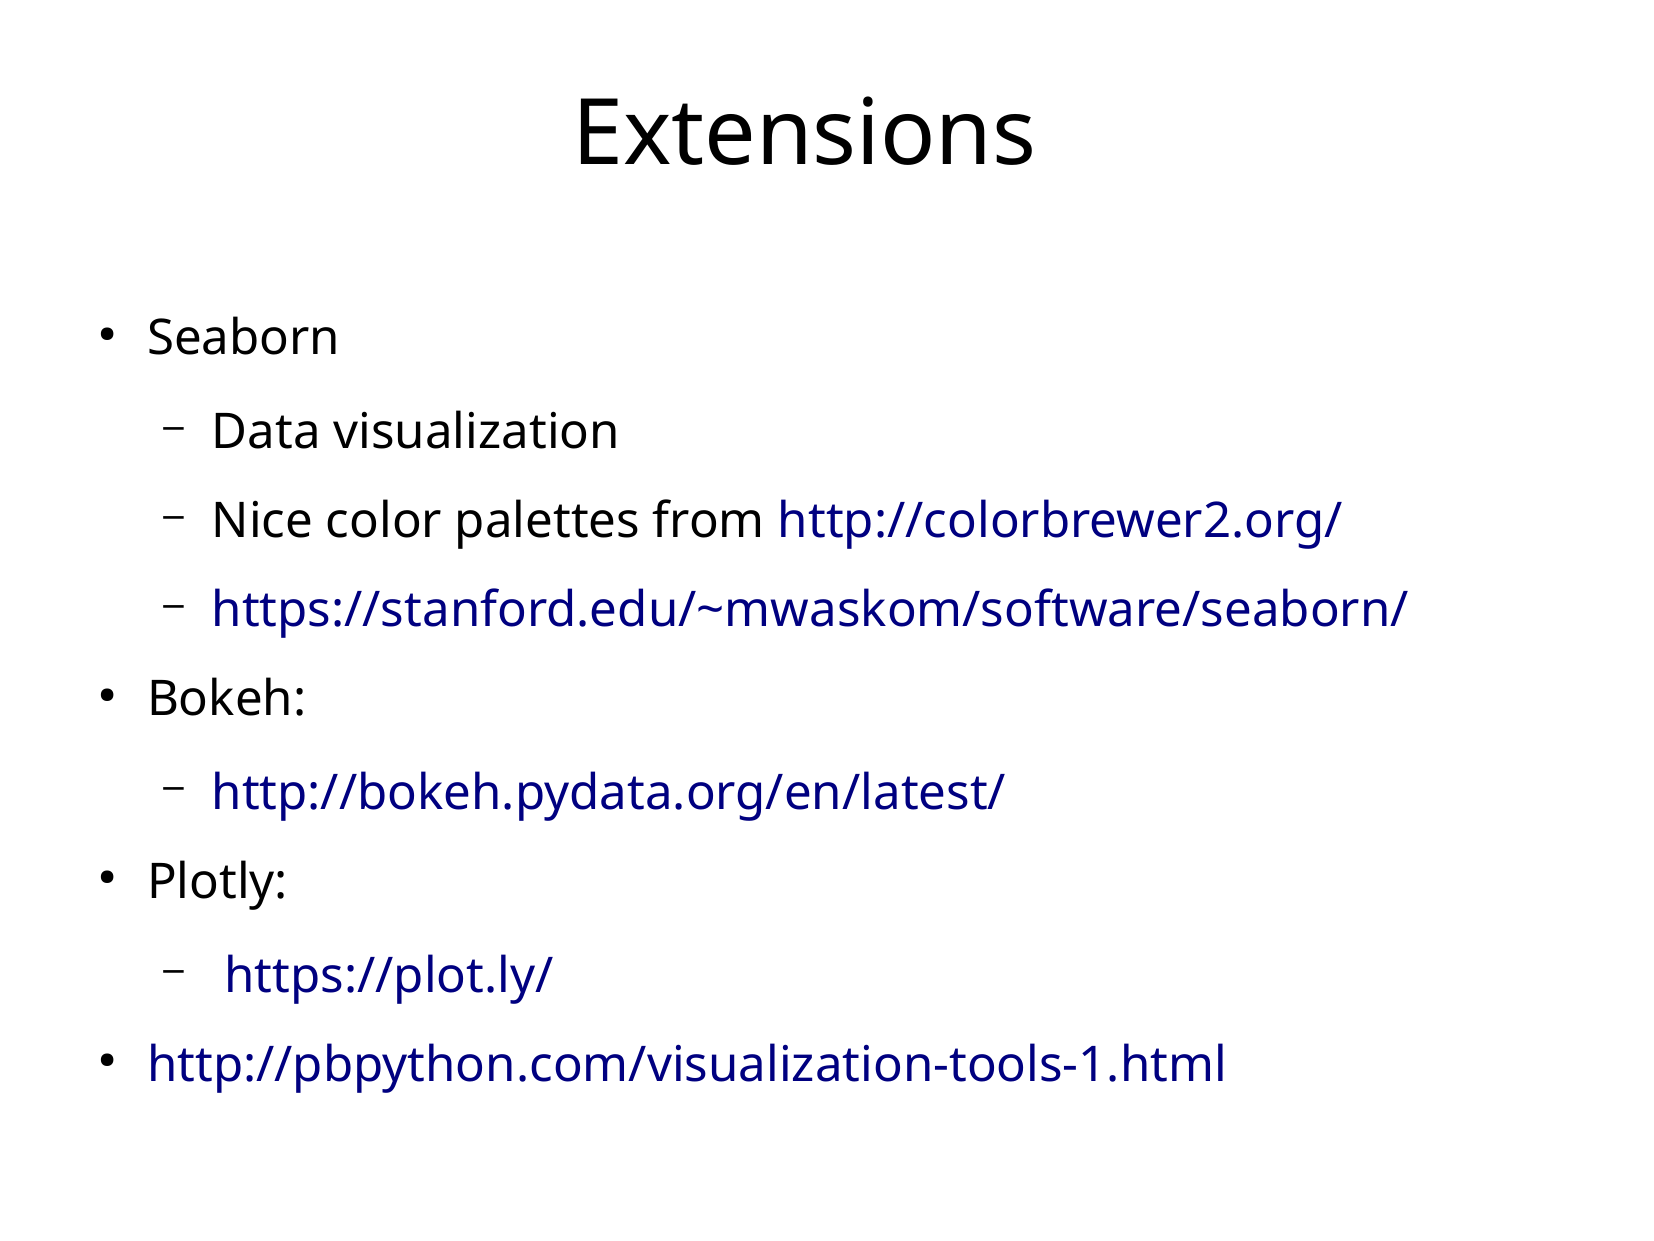

# Extensions
Seaborn
Data visualization
Nice color palettes from http://colorbrewer2.org/
https://stanford.edu/~mwaskom/software/seaborn/
Bokeh:
http://bokeh.pydata.org/en/latest/
Plotly:
 https://plot.ly/
http://pbpython.com/visualization-tools-1.html